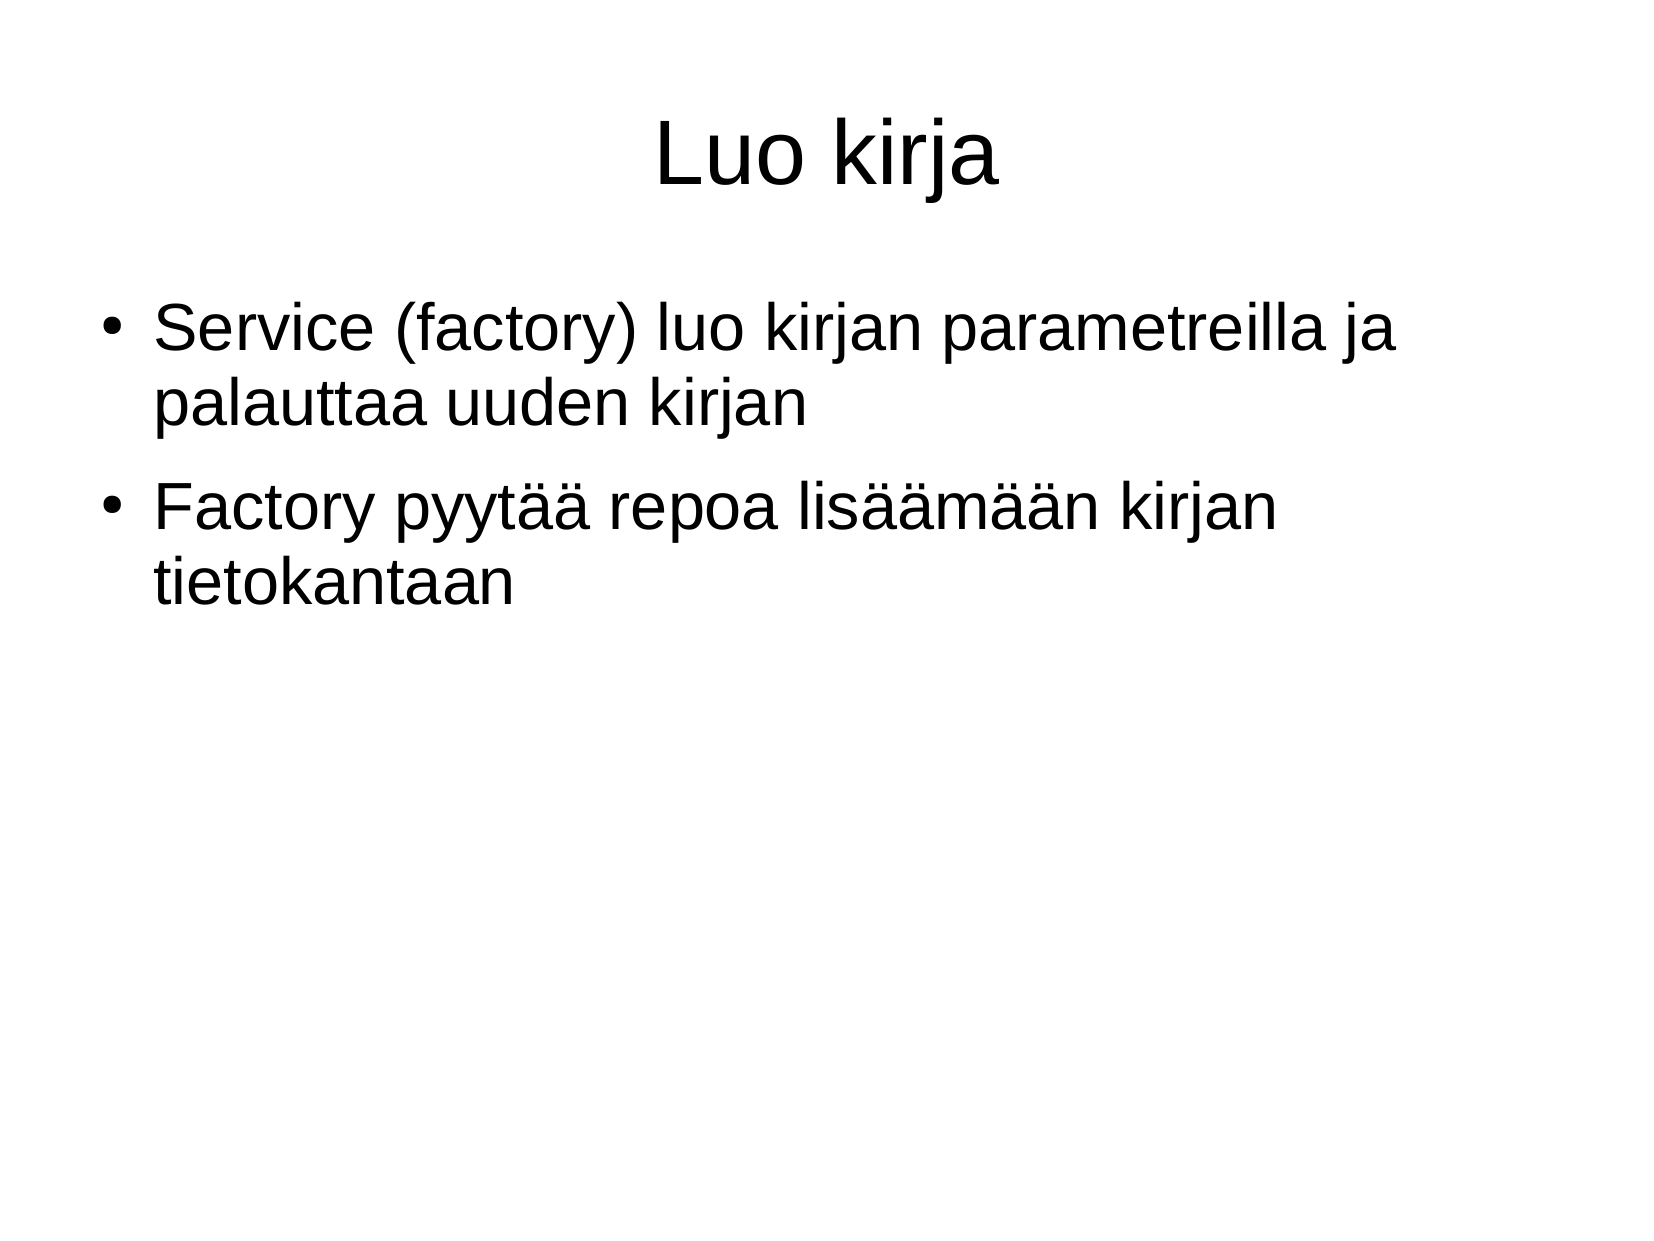

# Luo kirja
Service (factory) luo kirjan parametreilla ja palauttaa uuden kirjan
Factory pyytää repoa lisäämään kirjan tietokantaan